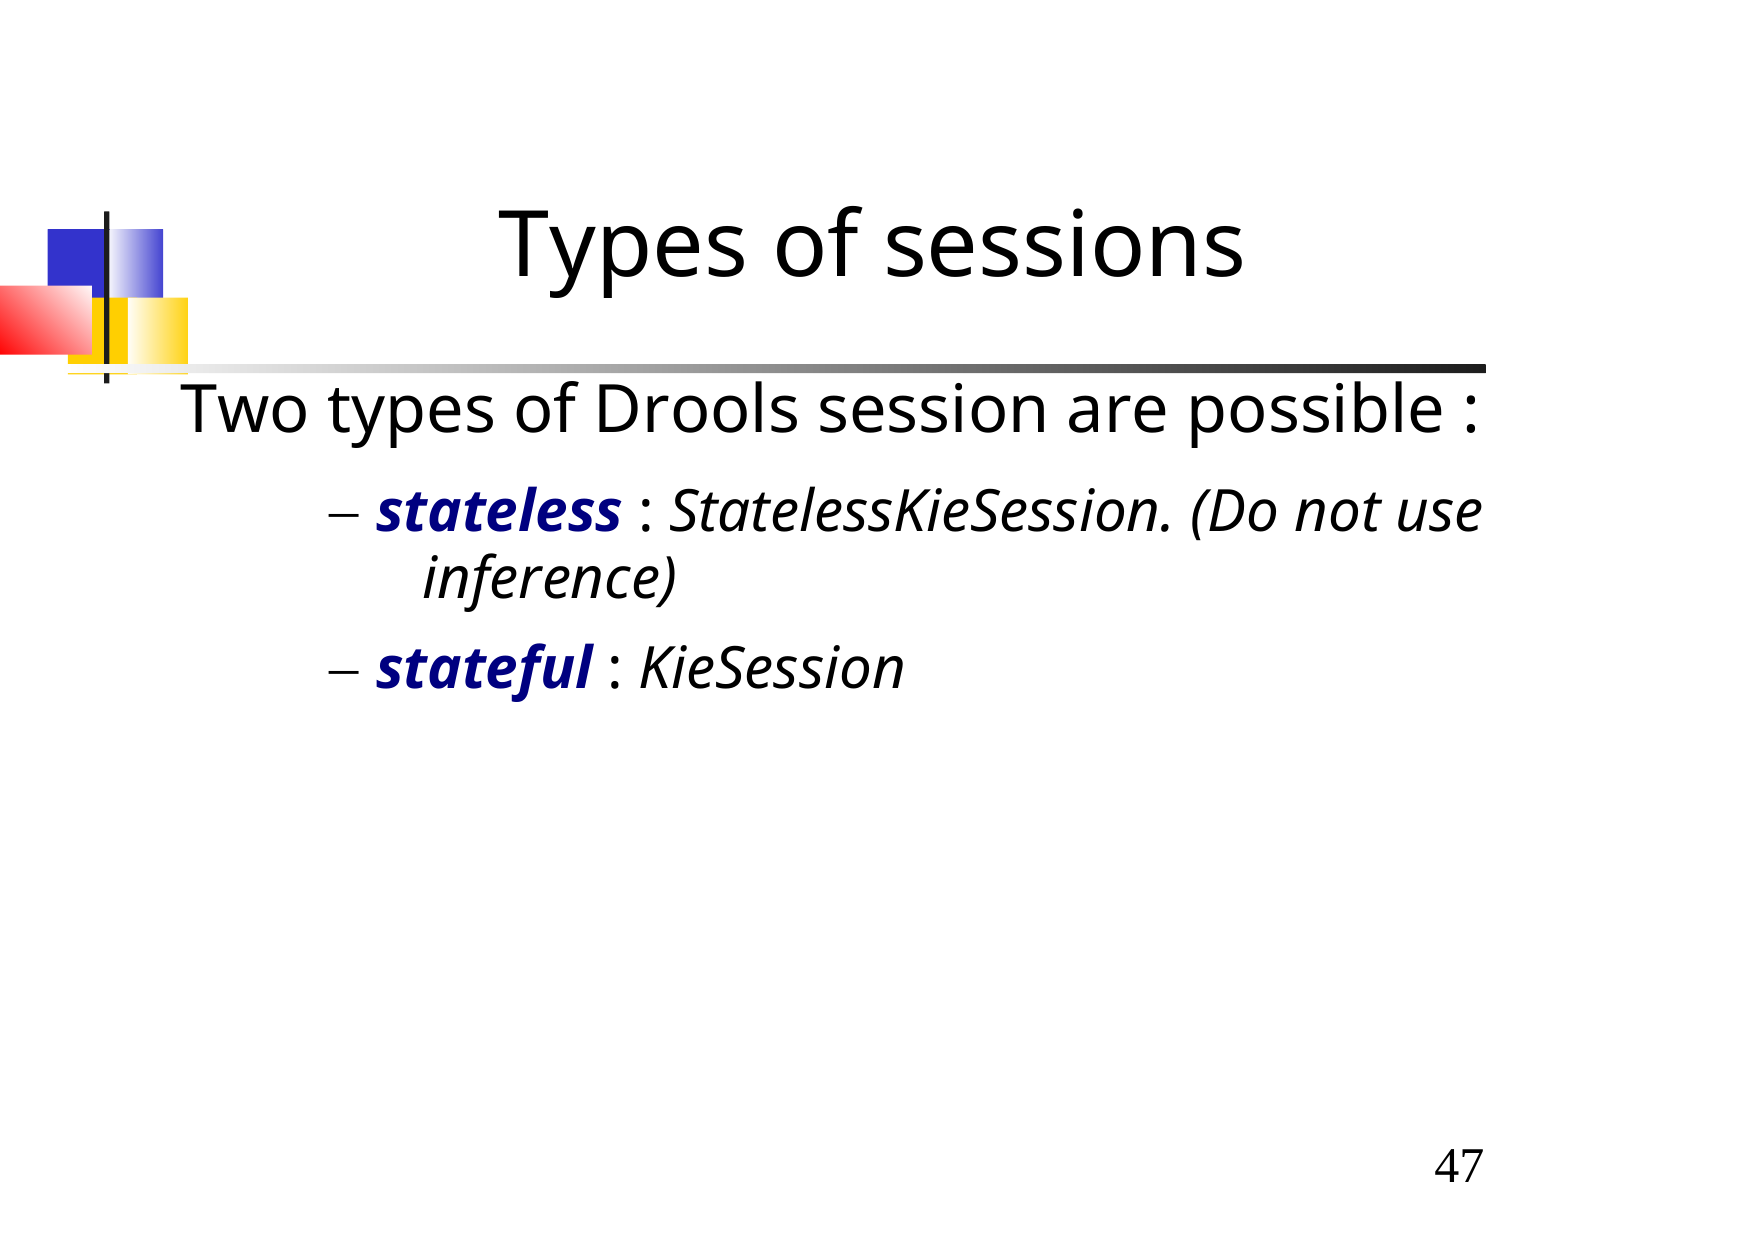

# Types of sessions
Two types of Drools session are possible :
stateless : StatelessKieSession. (Do not use inference)
stateful : KieSession